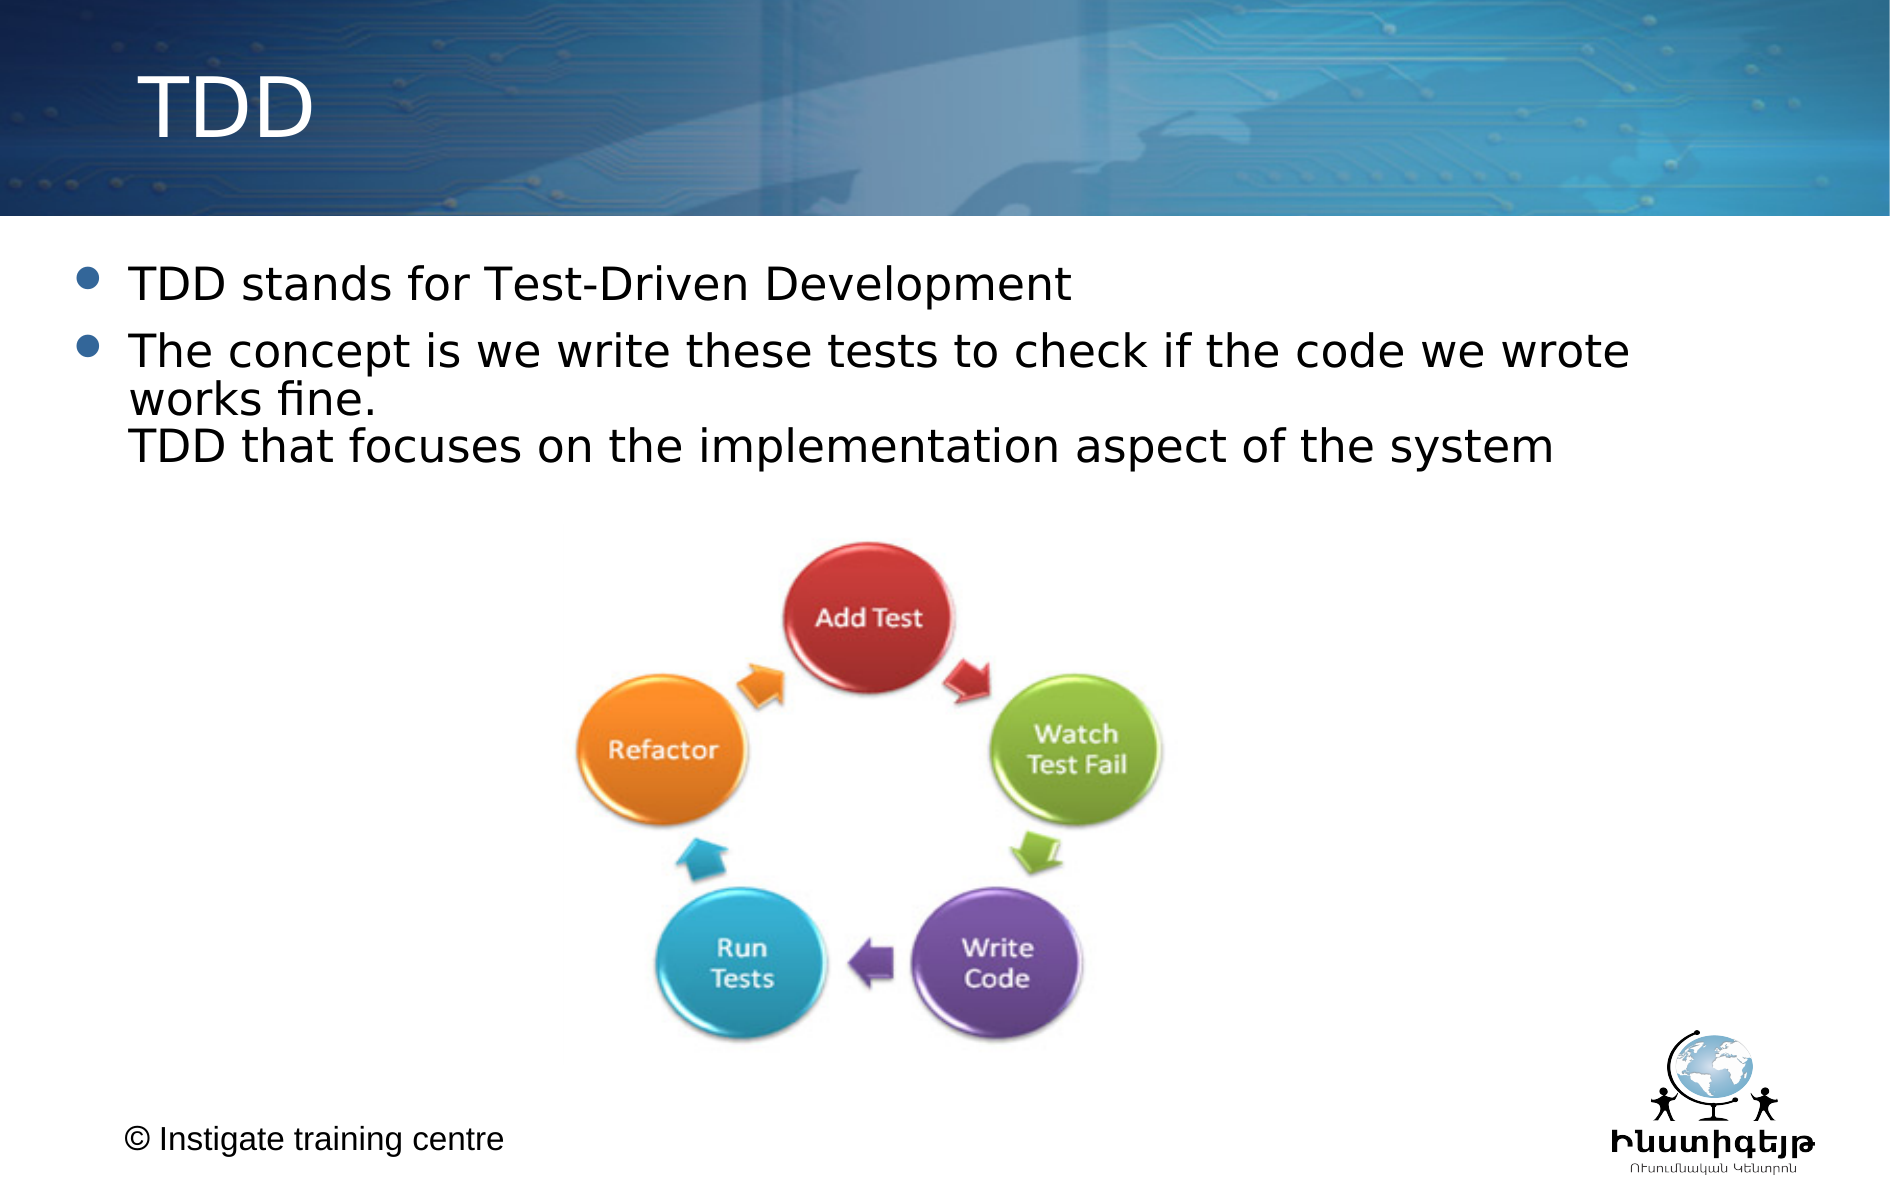

TDD
# TDD stands for Test-Driven Development
The concept is we write these tests to check if the code we wrote works fine.
TDD that focuses on the implementation aspect of the system